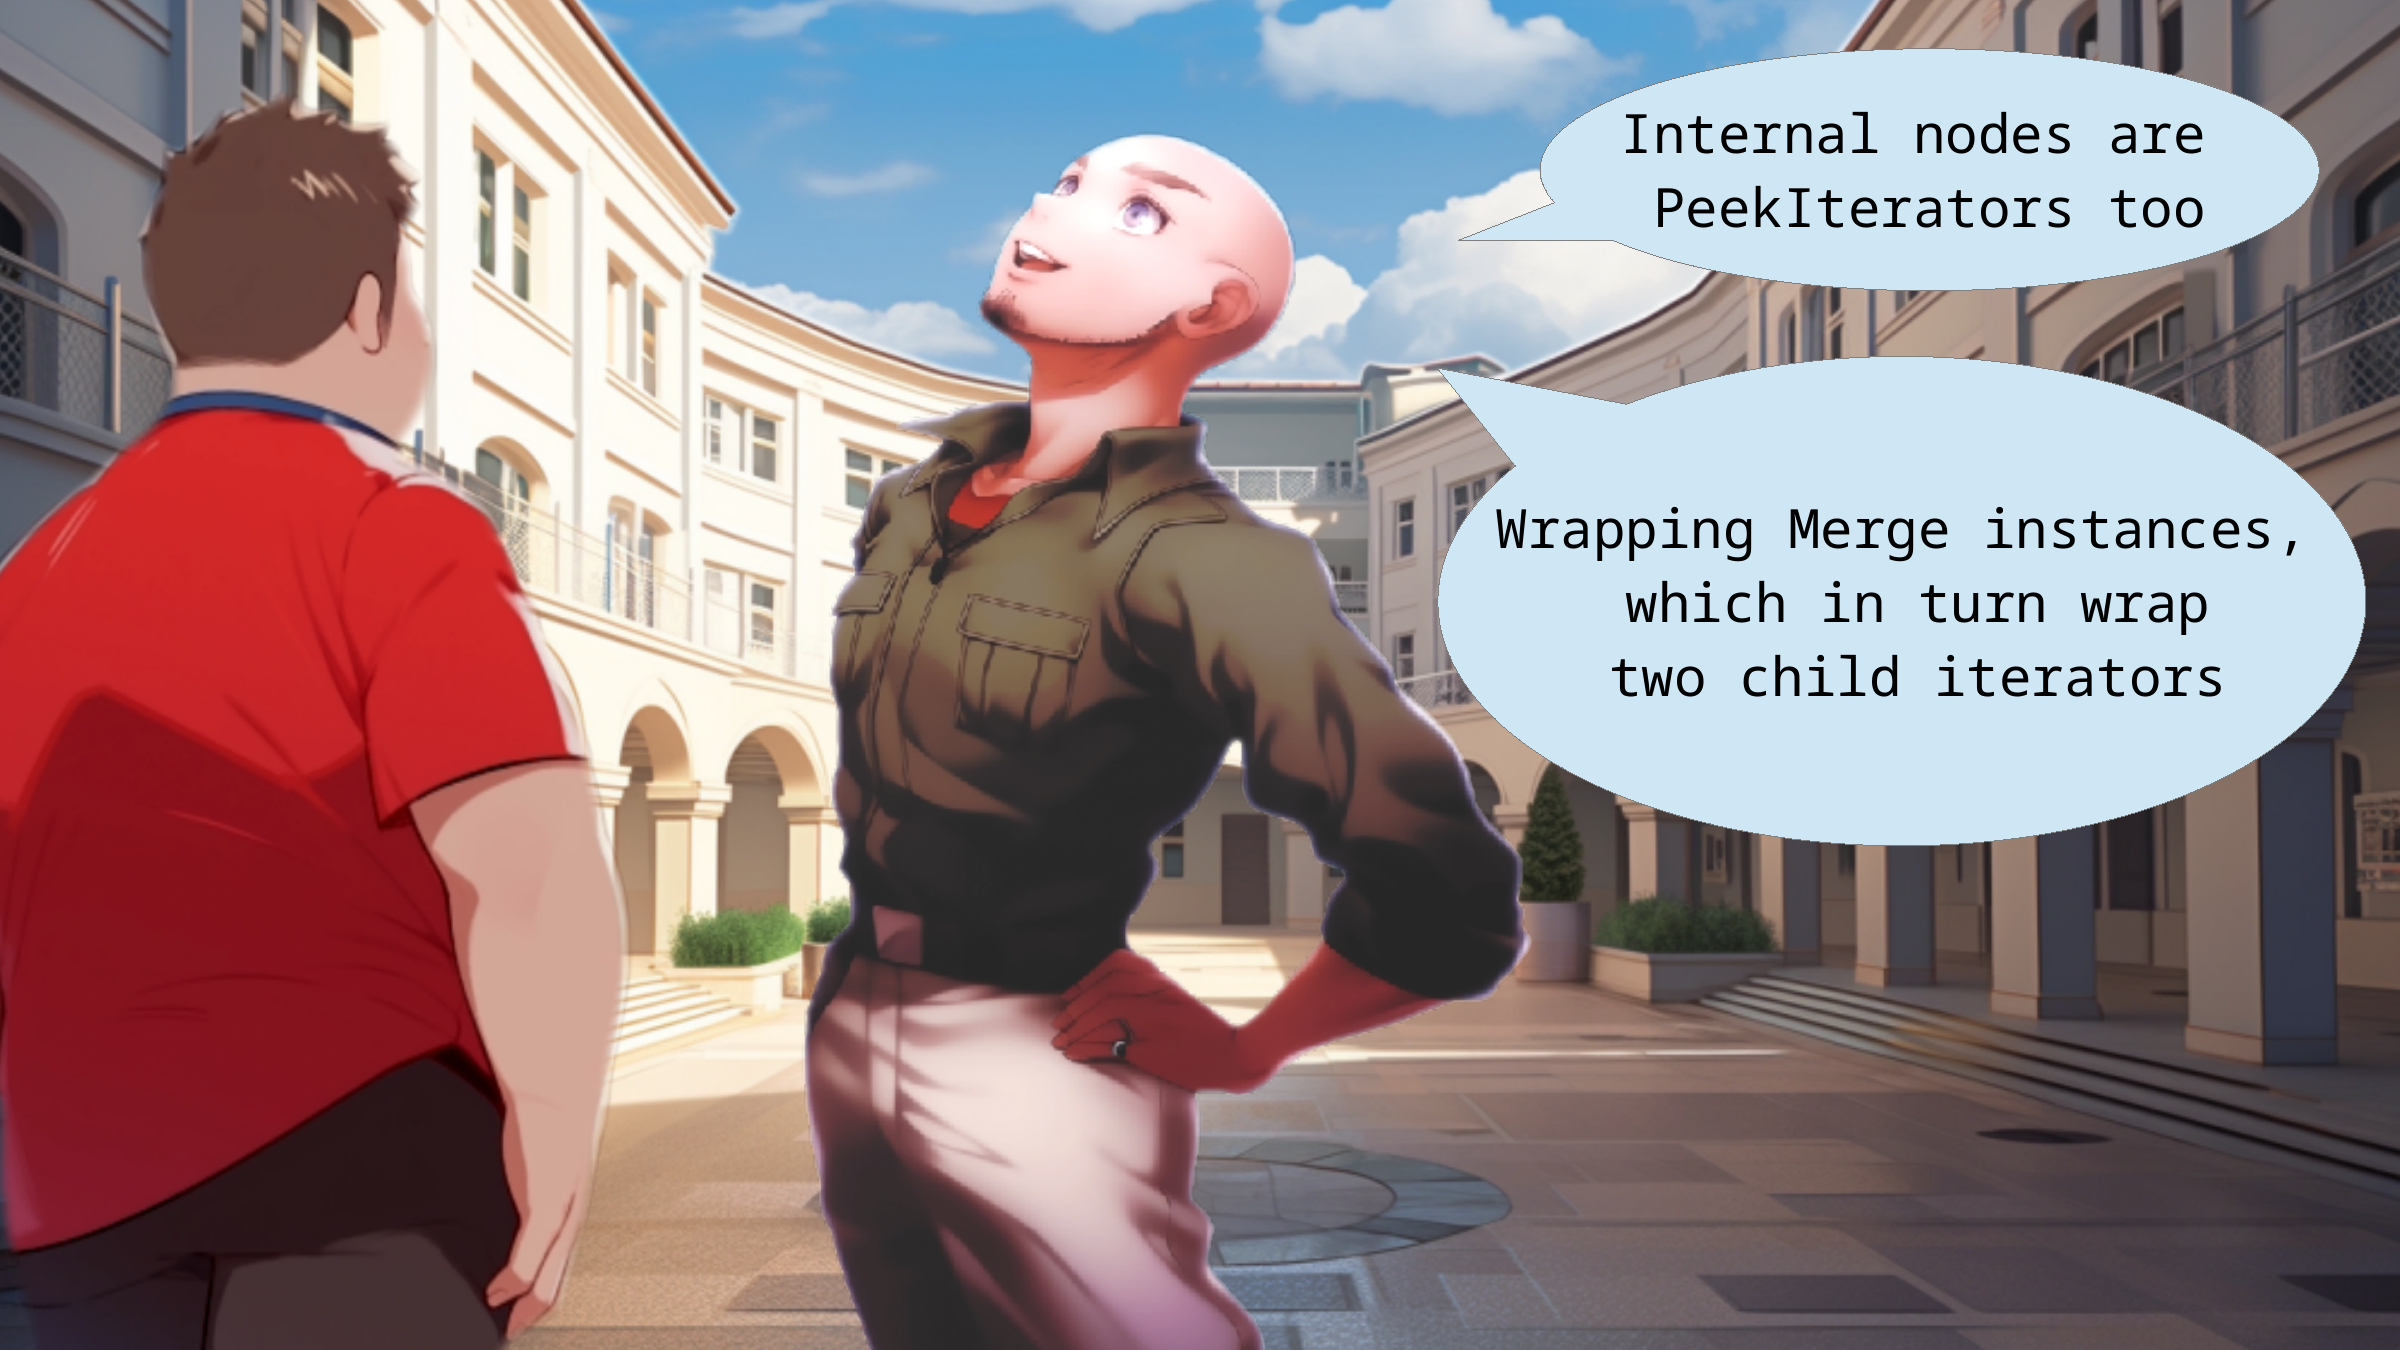

Internal nodes are
PeekIterators too
Wrapping Merge instances,
 which in turn wrap
 two child iterators